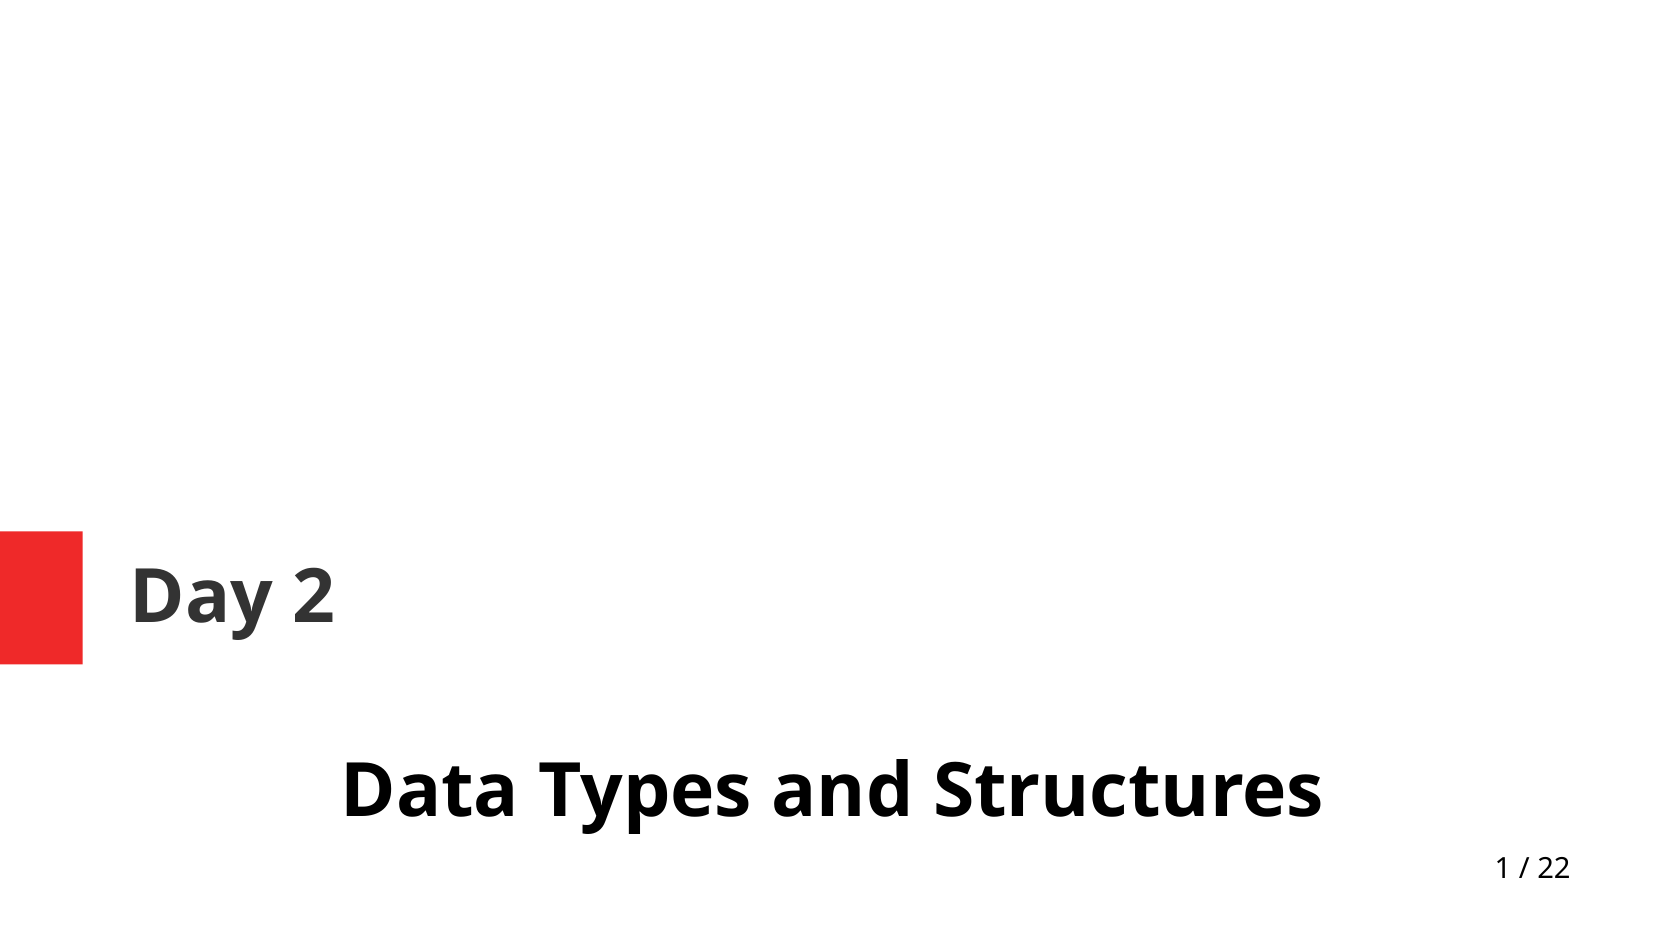

# Day 2
Data Types and Structures
1